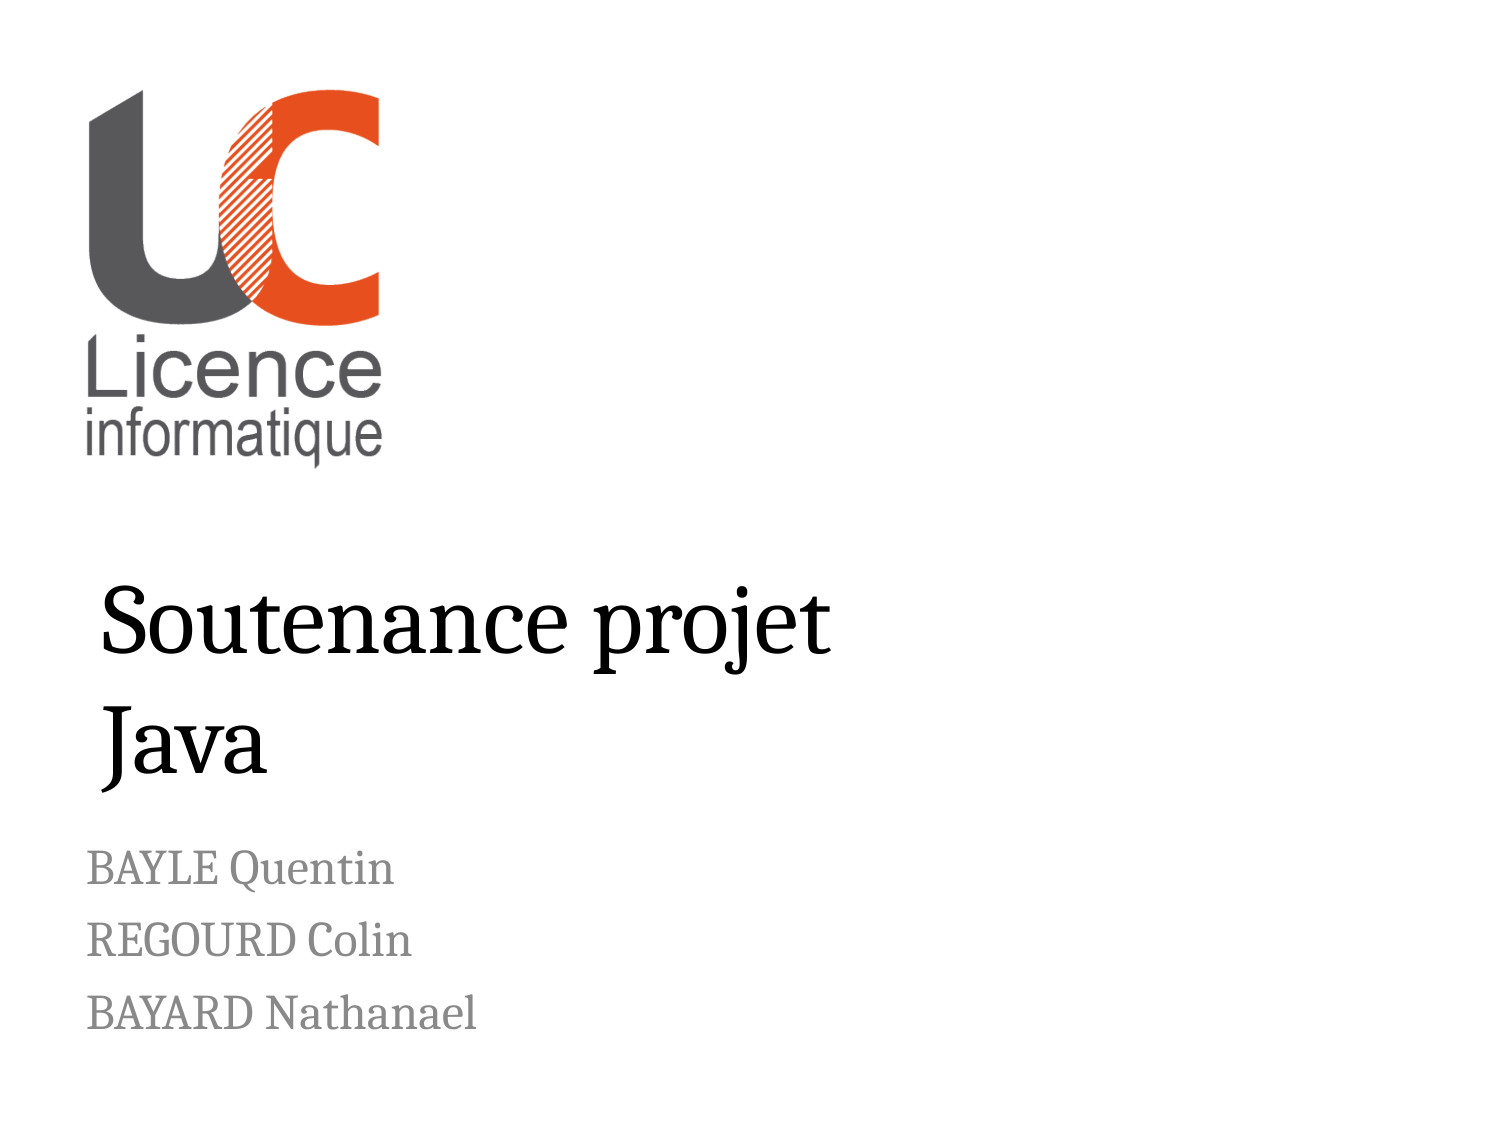

# Soutenance projet Java
BAYLE Quentin
REGOURD Colin
BAYARD Nathanael